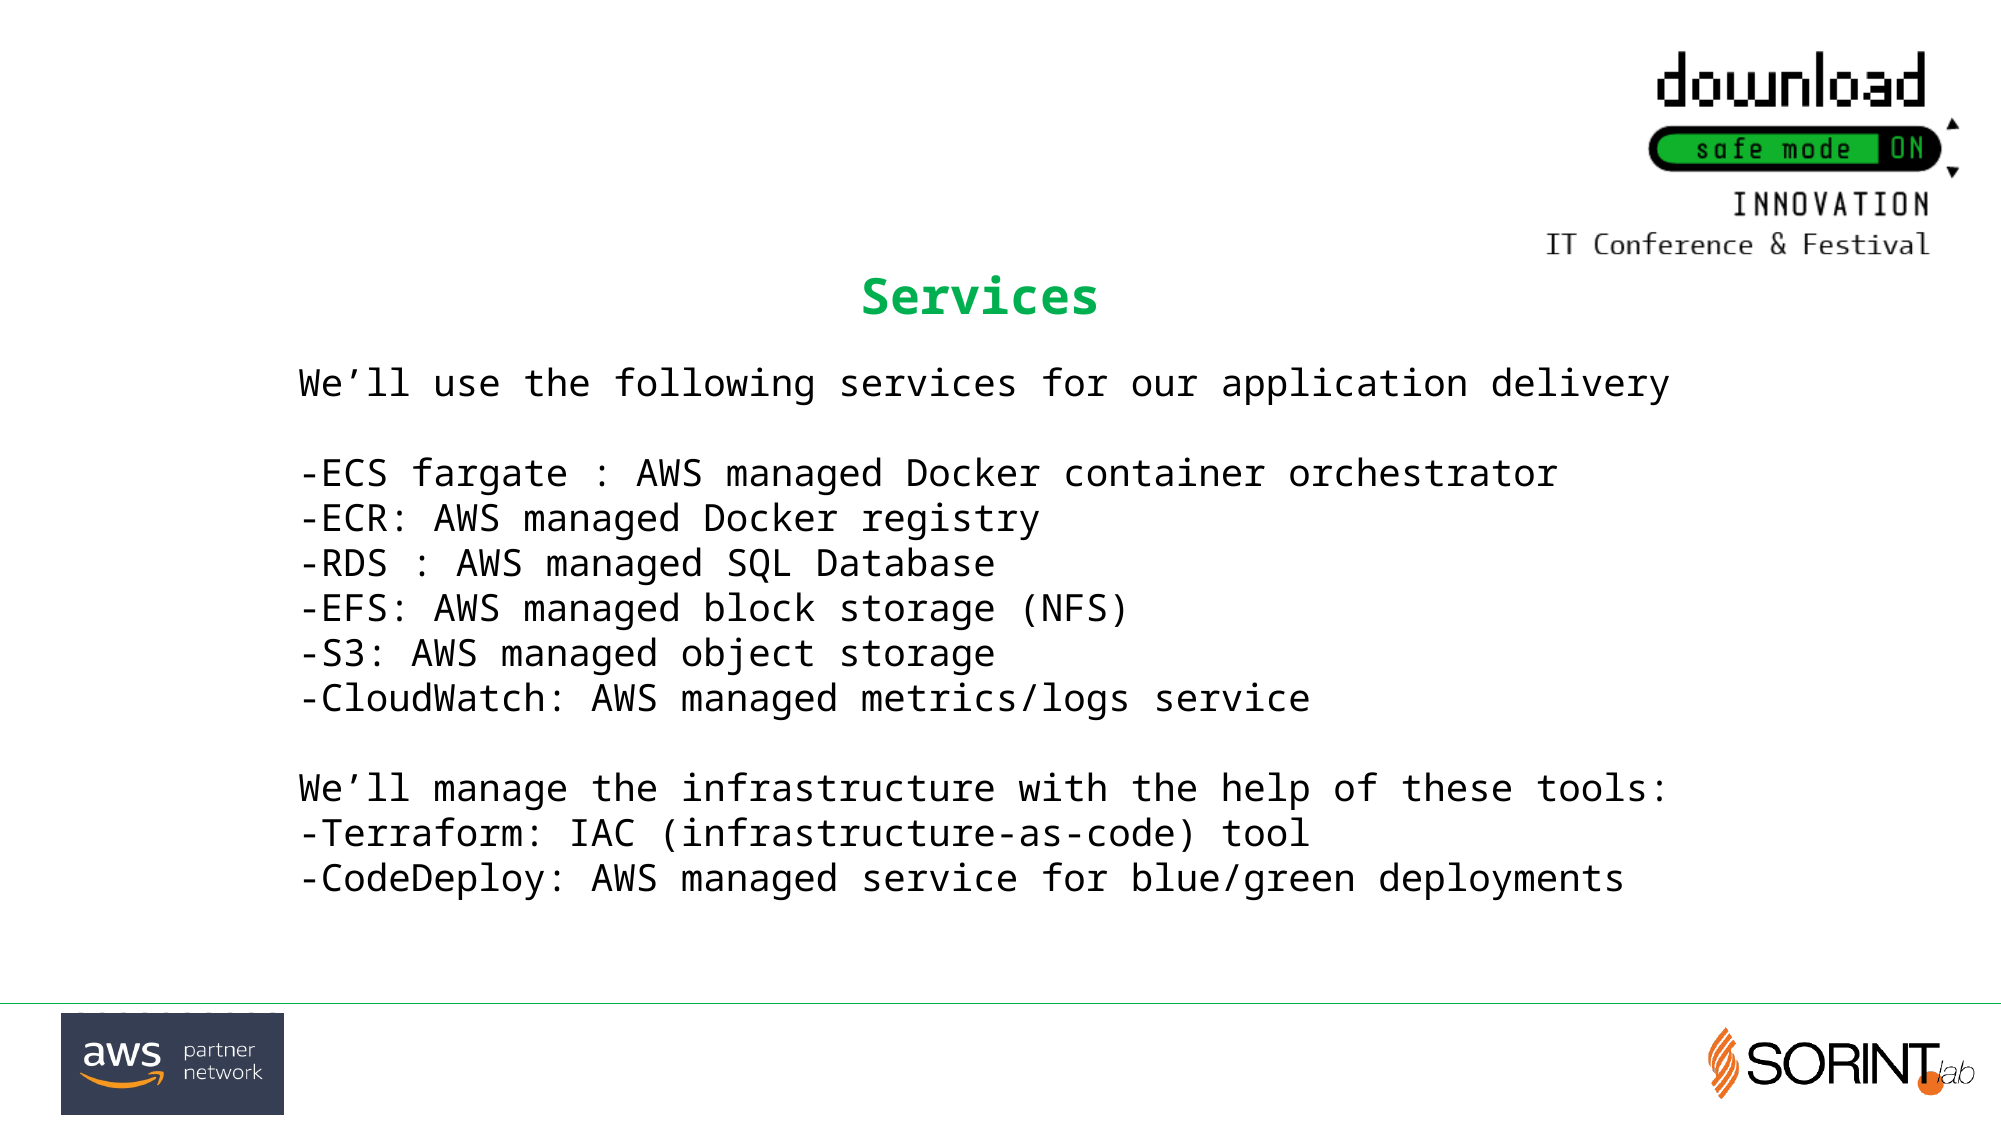

# Services
We’ll use the following services for our application delivery
-ECS fargate : AWS managed Docker container orchestrator
-ECR: AWS managed Docker registry
-RDS : AWS managed SQL Database
-EFS: AWS managed block storage (NFS)
-S3: AWS managed object storage
-CloudWatch: AWS managed metrics/logs service
We’ll manage the infrastructure with the help of these tools:
-Terraform: IAC (infrastructure-as-code) tool
-CodeDeploy: AWS managed service for blue/green deployments